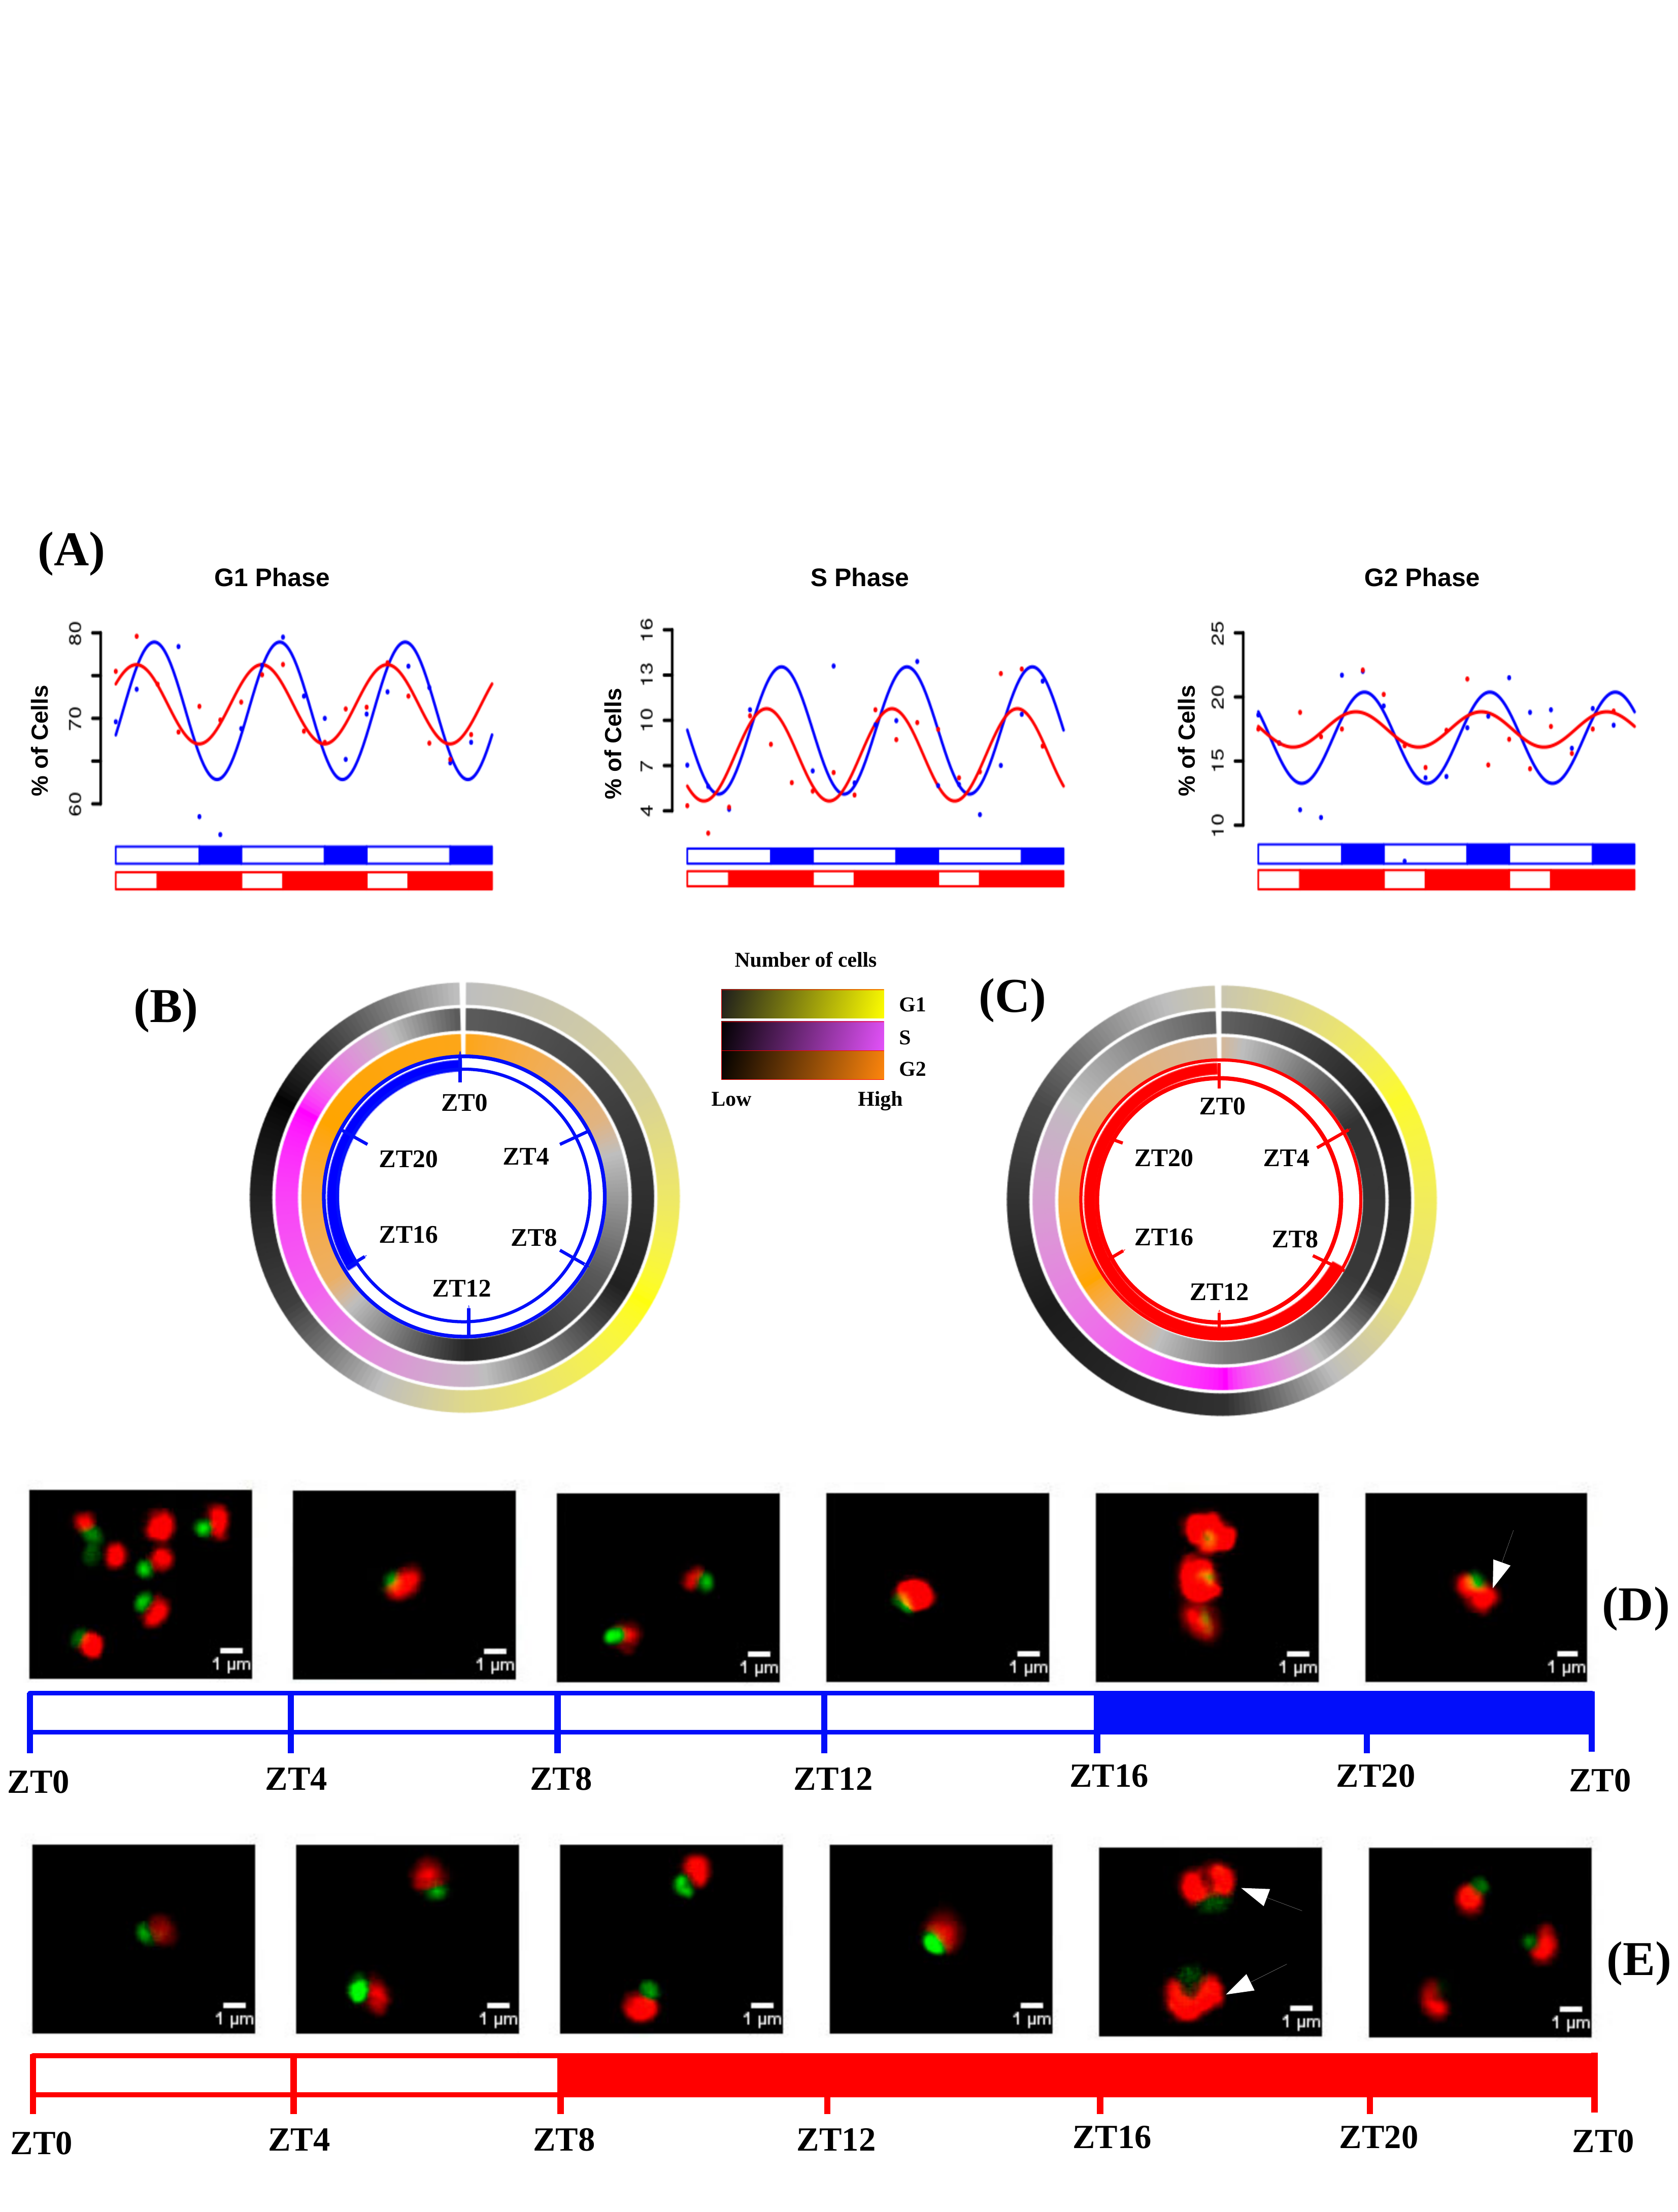

(A)
G1 Phase
S Phase
G2 Phase
% of Cells
% of Cells
% of Cells
Number of cells
 (C)
 (B)
G1
S
G2
Low High
ZT0
ZT0
ZT4
ZT20
ZT4
ZT20
ZT16
ZT16
ZT8
ZT8
ZT12
ZT12
 (D)
ZT16
ZT20
ZT4
ZT8
ZT12
ZT0
ZT0
 (E)
ZT16
ZT20
ZT4
ZT8
ZT12
ZT0
ZT0